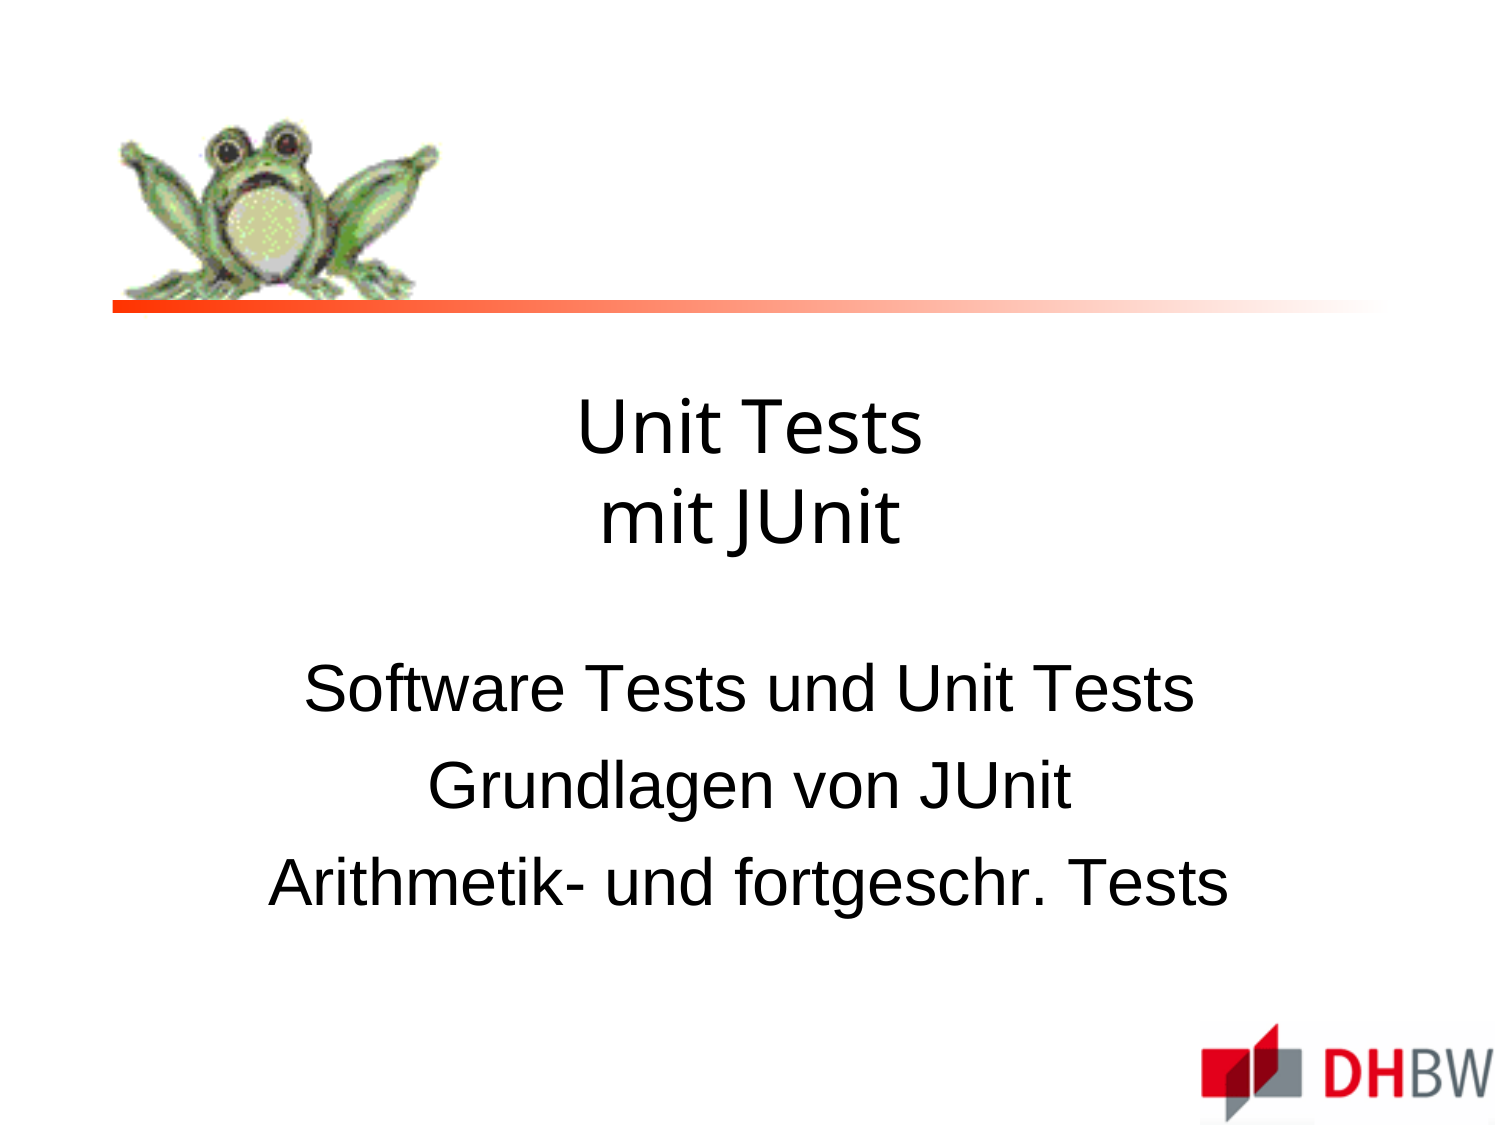

# Unit Tests mit JUnit
Software Tests und Unit Tests
Grundlagen von JUnit
Arithmetik- und fortgeschr. Tests